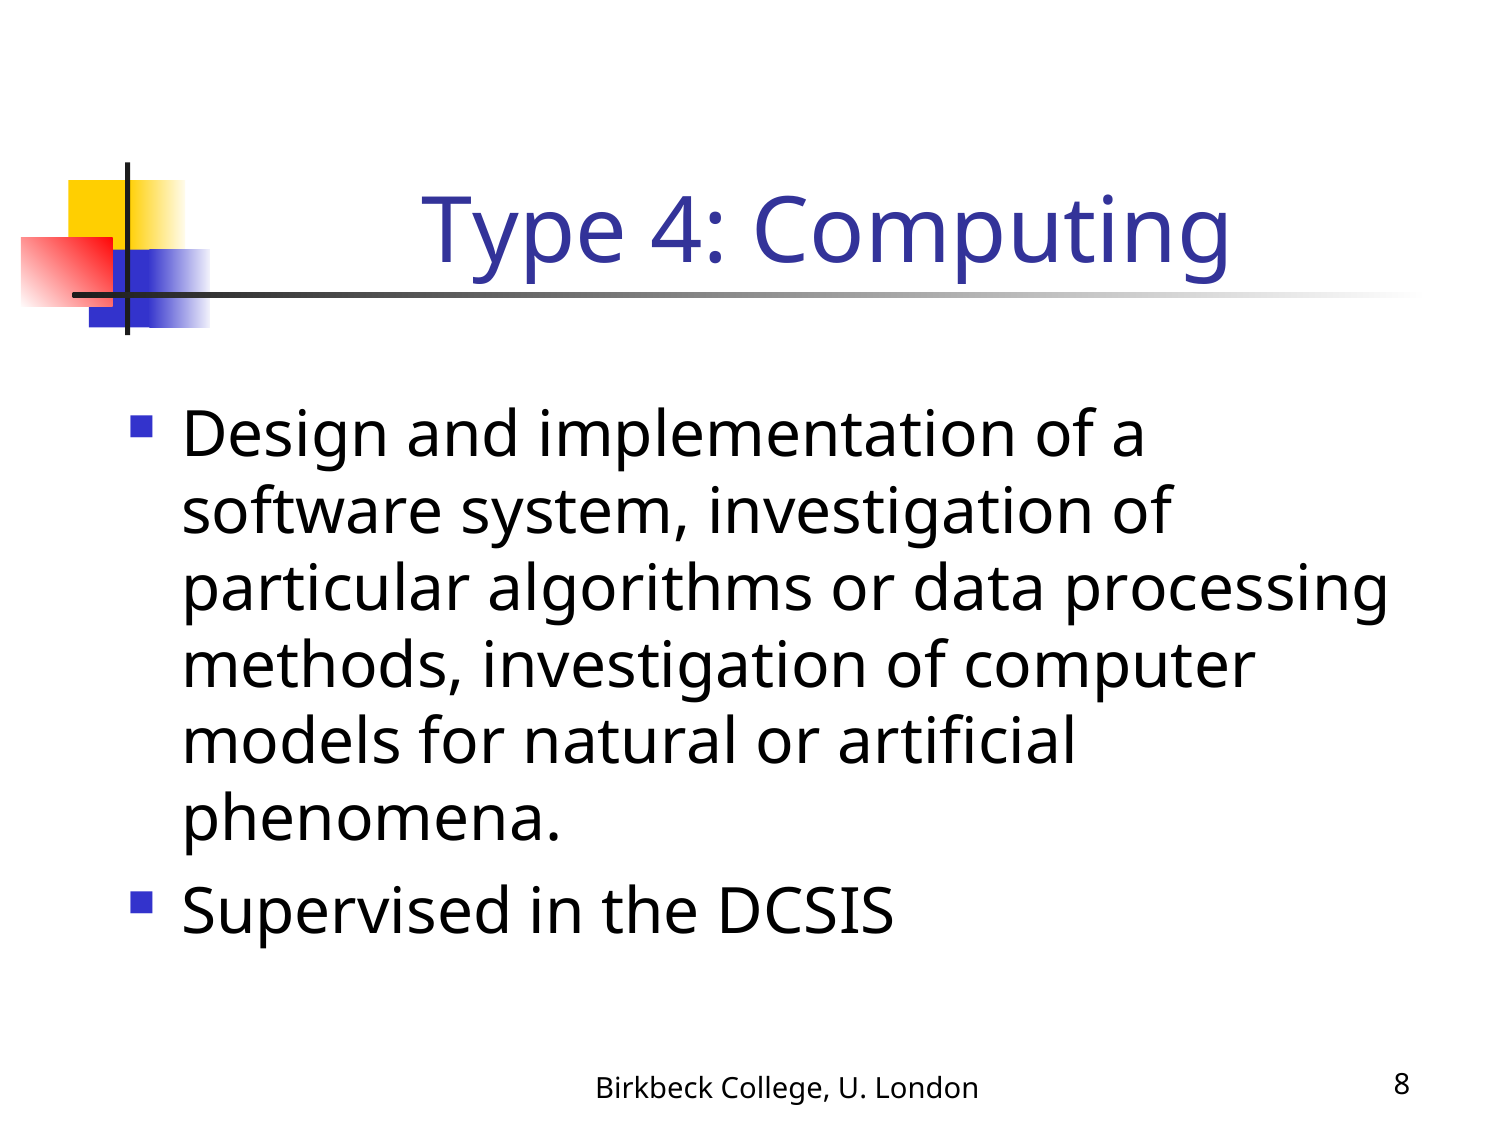

# Type 4: Computing
Design and implementation of a software system, investigation of particular algorithms or data processing methods, investigation of computer models for natural or artificial phenomena.
Supervised in the DCSIS
Birkbeck College, U. London